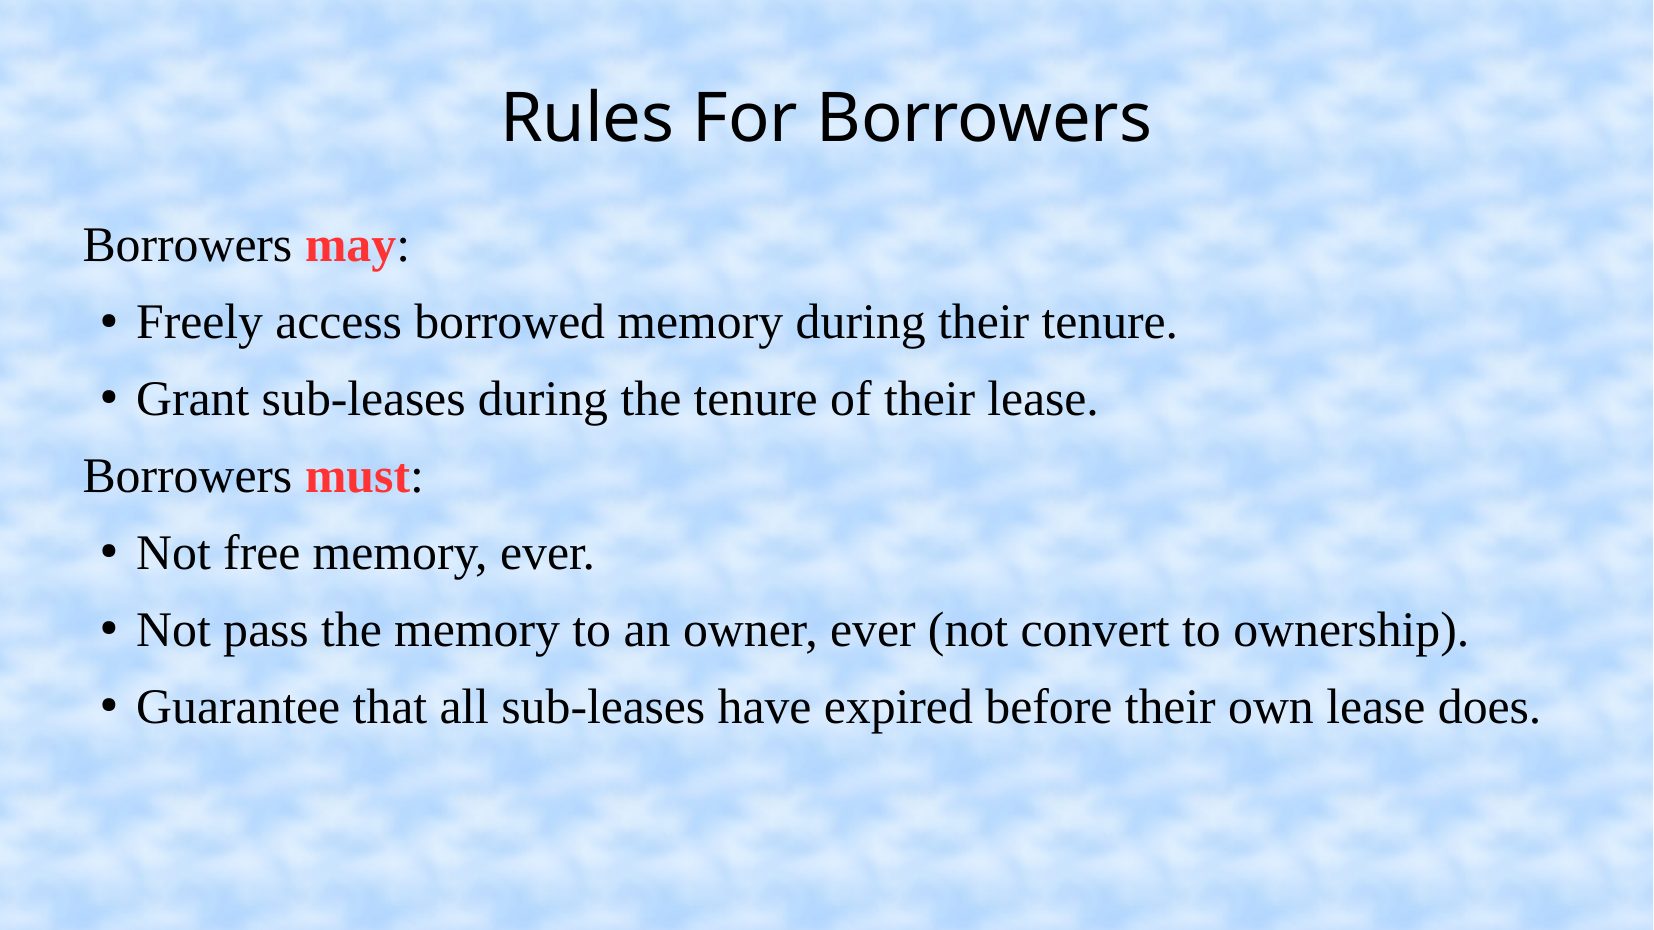

# Rules For Borrowers
Borrowers may:
Freely access borrowed memory during their tenure.
Grant sub-leases during the tenure of their lease.
Borrowers must:
Not free memory, ever.
Not pass the memory to an owner, ever (not convert to ownership).
Guarantee that all sub-leases have expired before their own lease does.